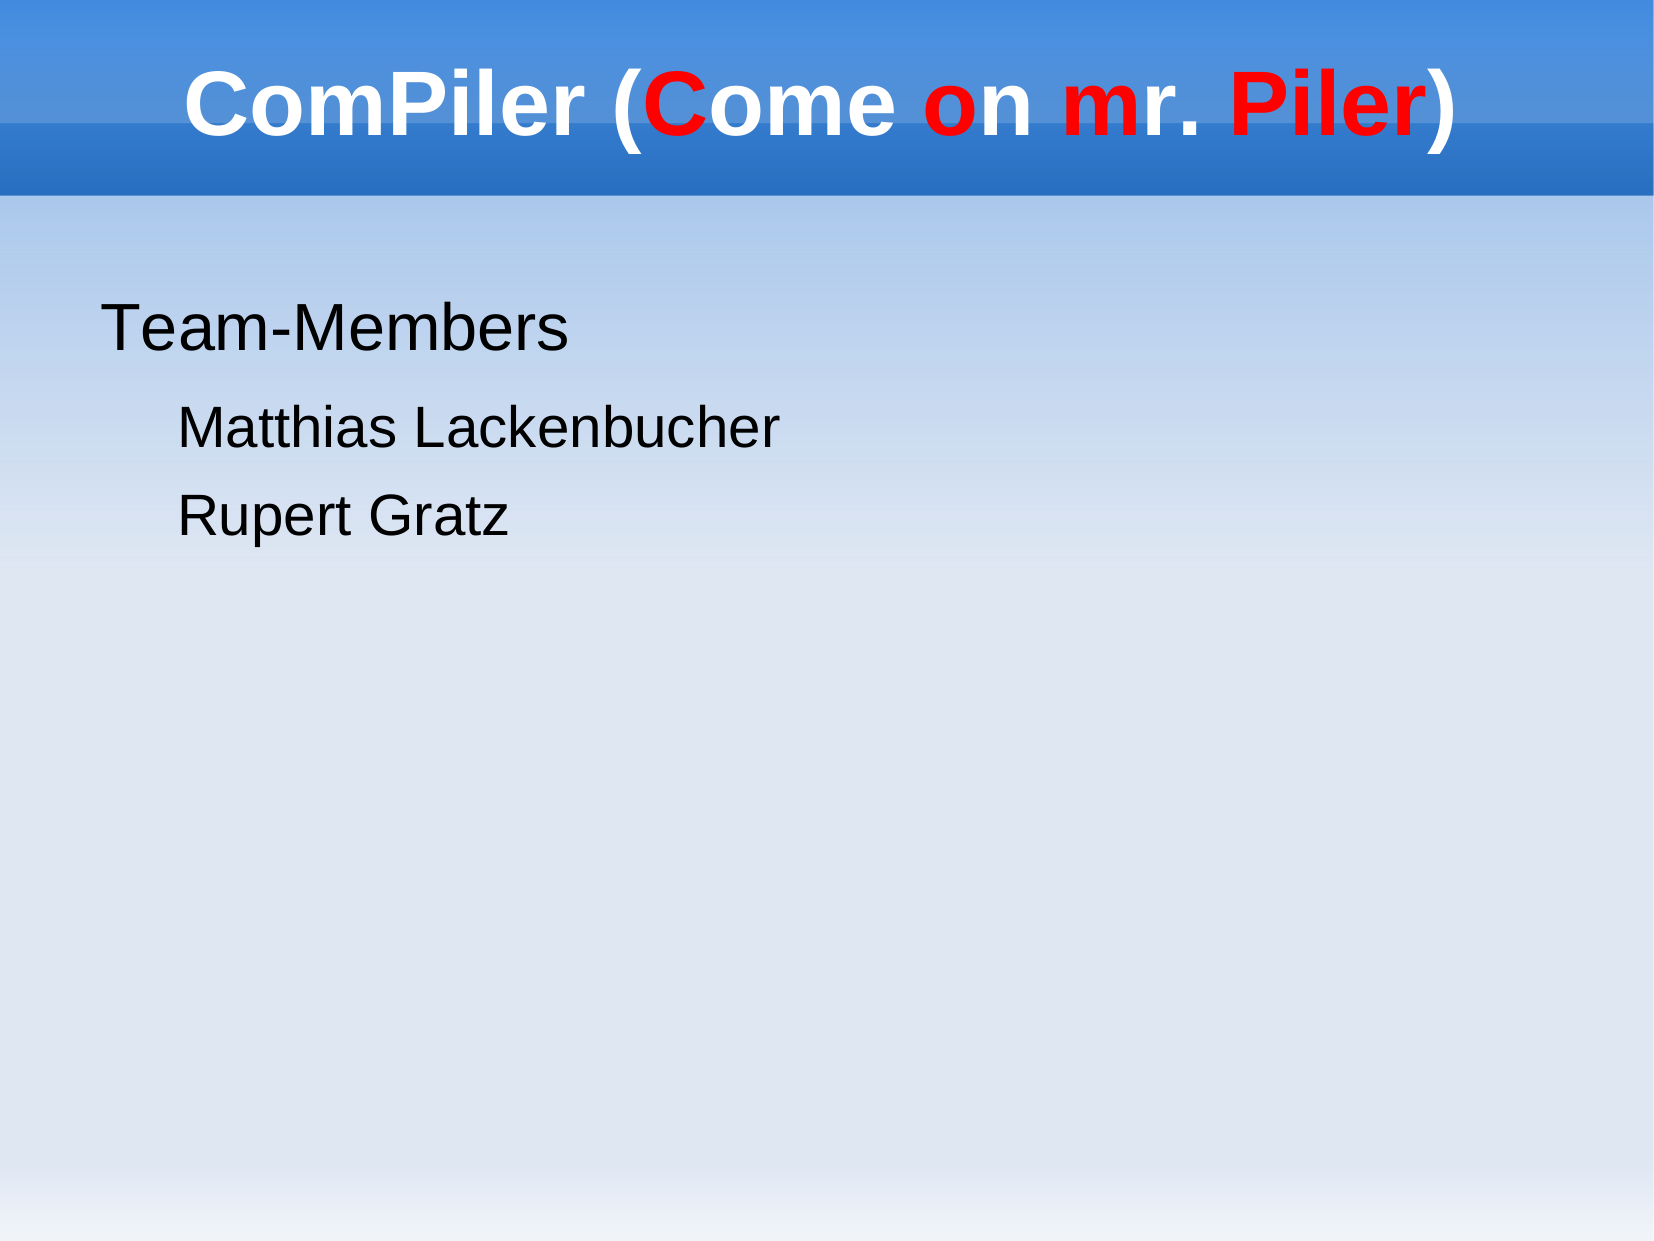

# ComPiler (Come on mr. Piler)
Team-Members
Matthias Lackenbucher
Rupert Gratz